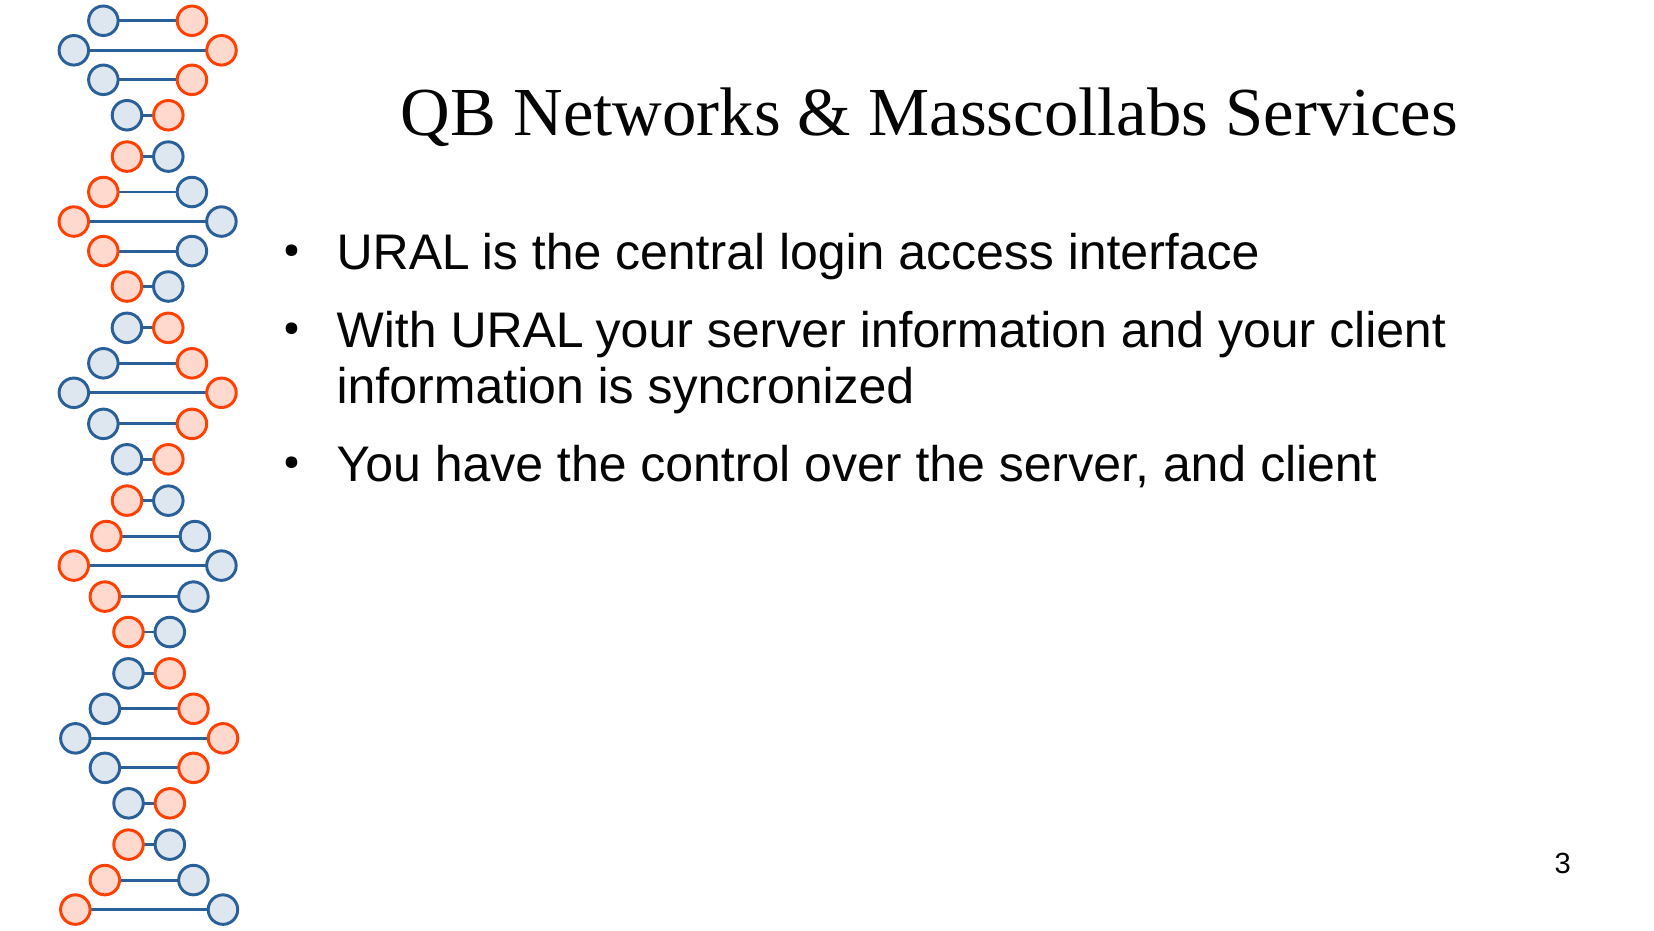

# QB Networks & Masscollabs Services
URAL is the central login access interface
With URAL your server information and your client information is syncronized
You have the control over the server, and client
3